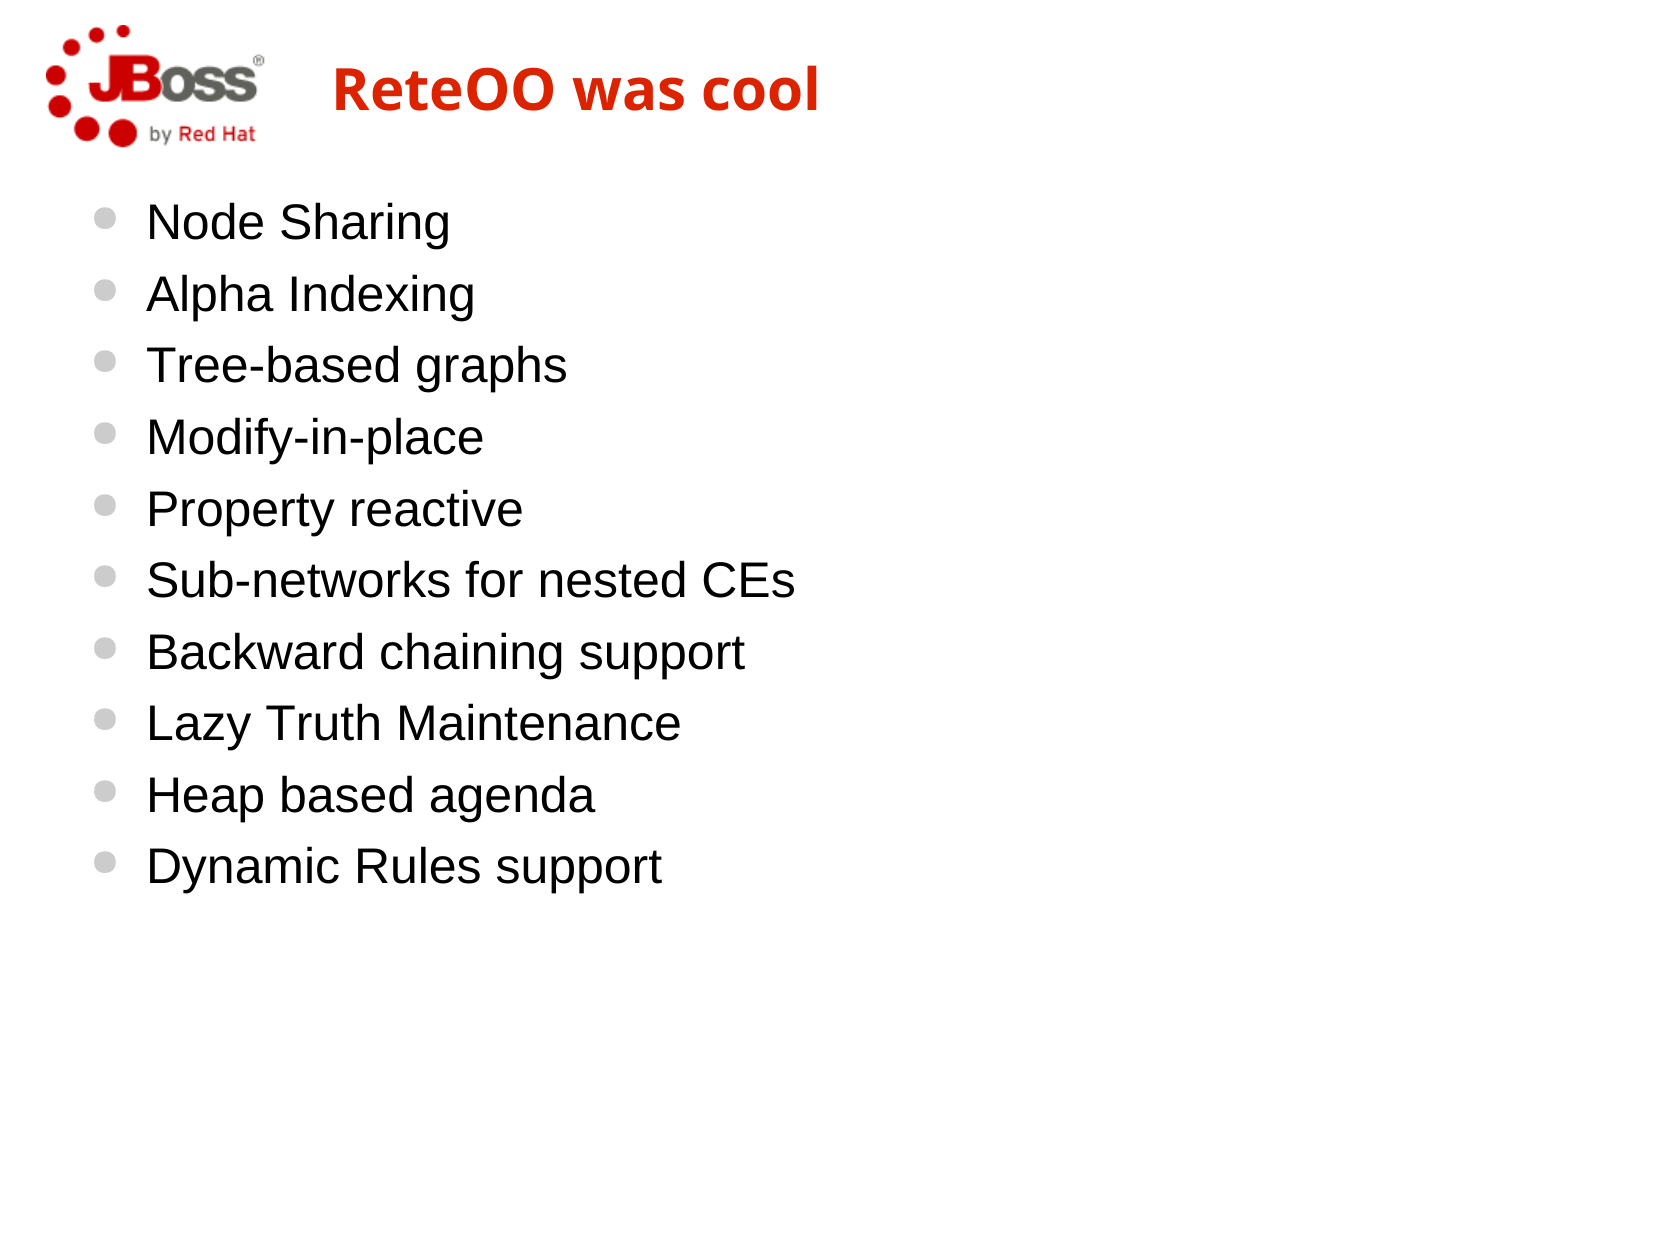

# ReteOO was cool
Node Sharing
Alpha Indexing
Tree-based graphs
Modify-in-place
Property reactive
Sub-networks for nested CEs
Backward chaining support
Lazy Truth Maintenance
Heap based agenda
Dynamic Rules support